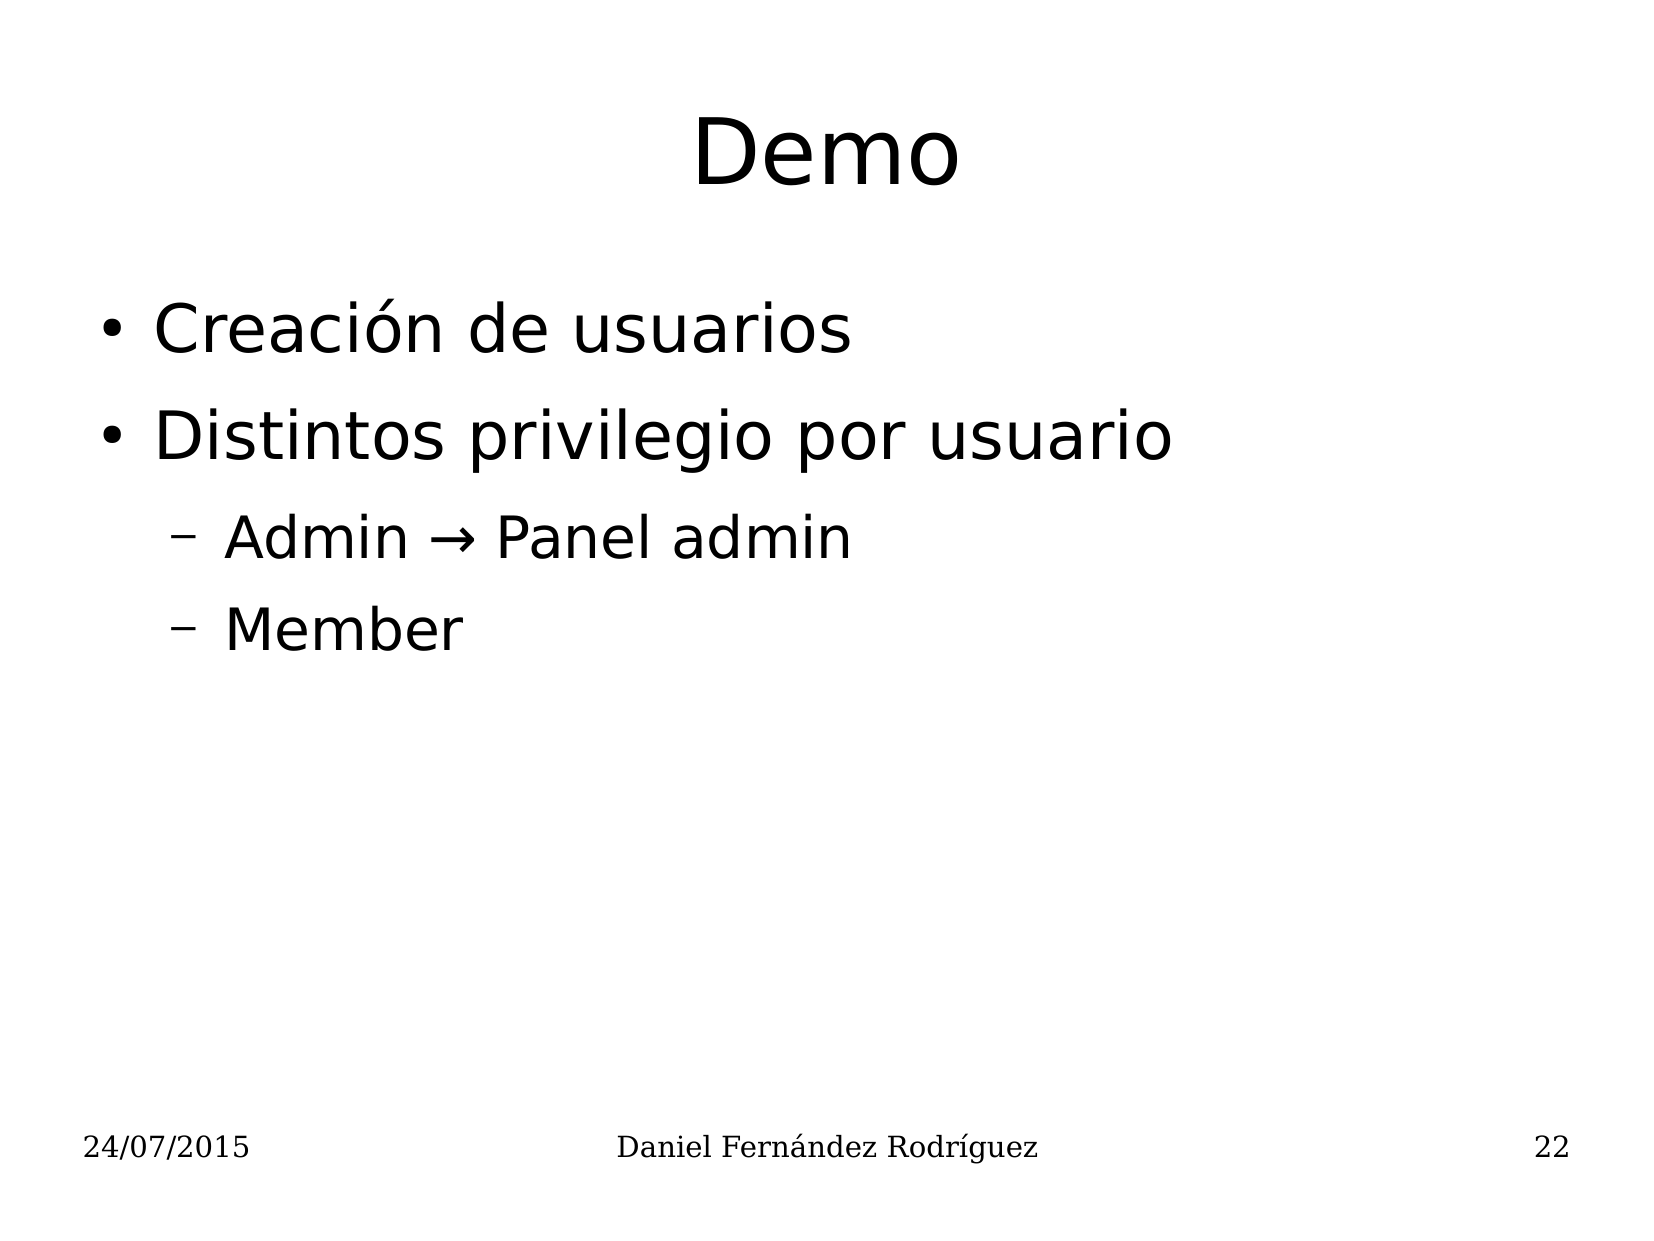

# Demo
Creación de usuarios
Distintos privilegio por usuario
Admin → Panel admin
Member
24/07/2015
Daniel Fernández Rodríguez
22